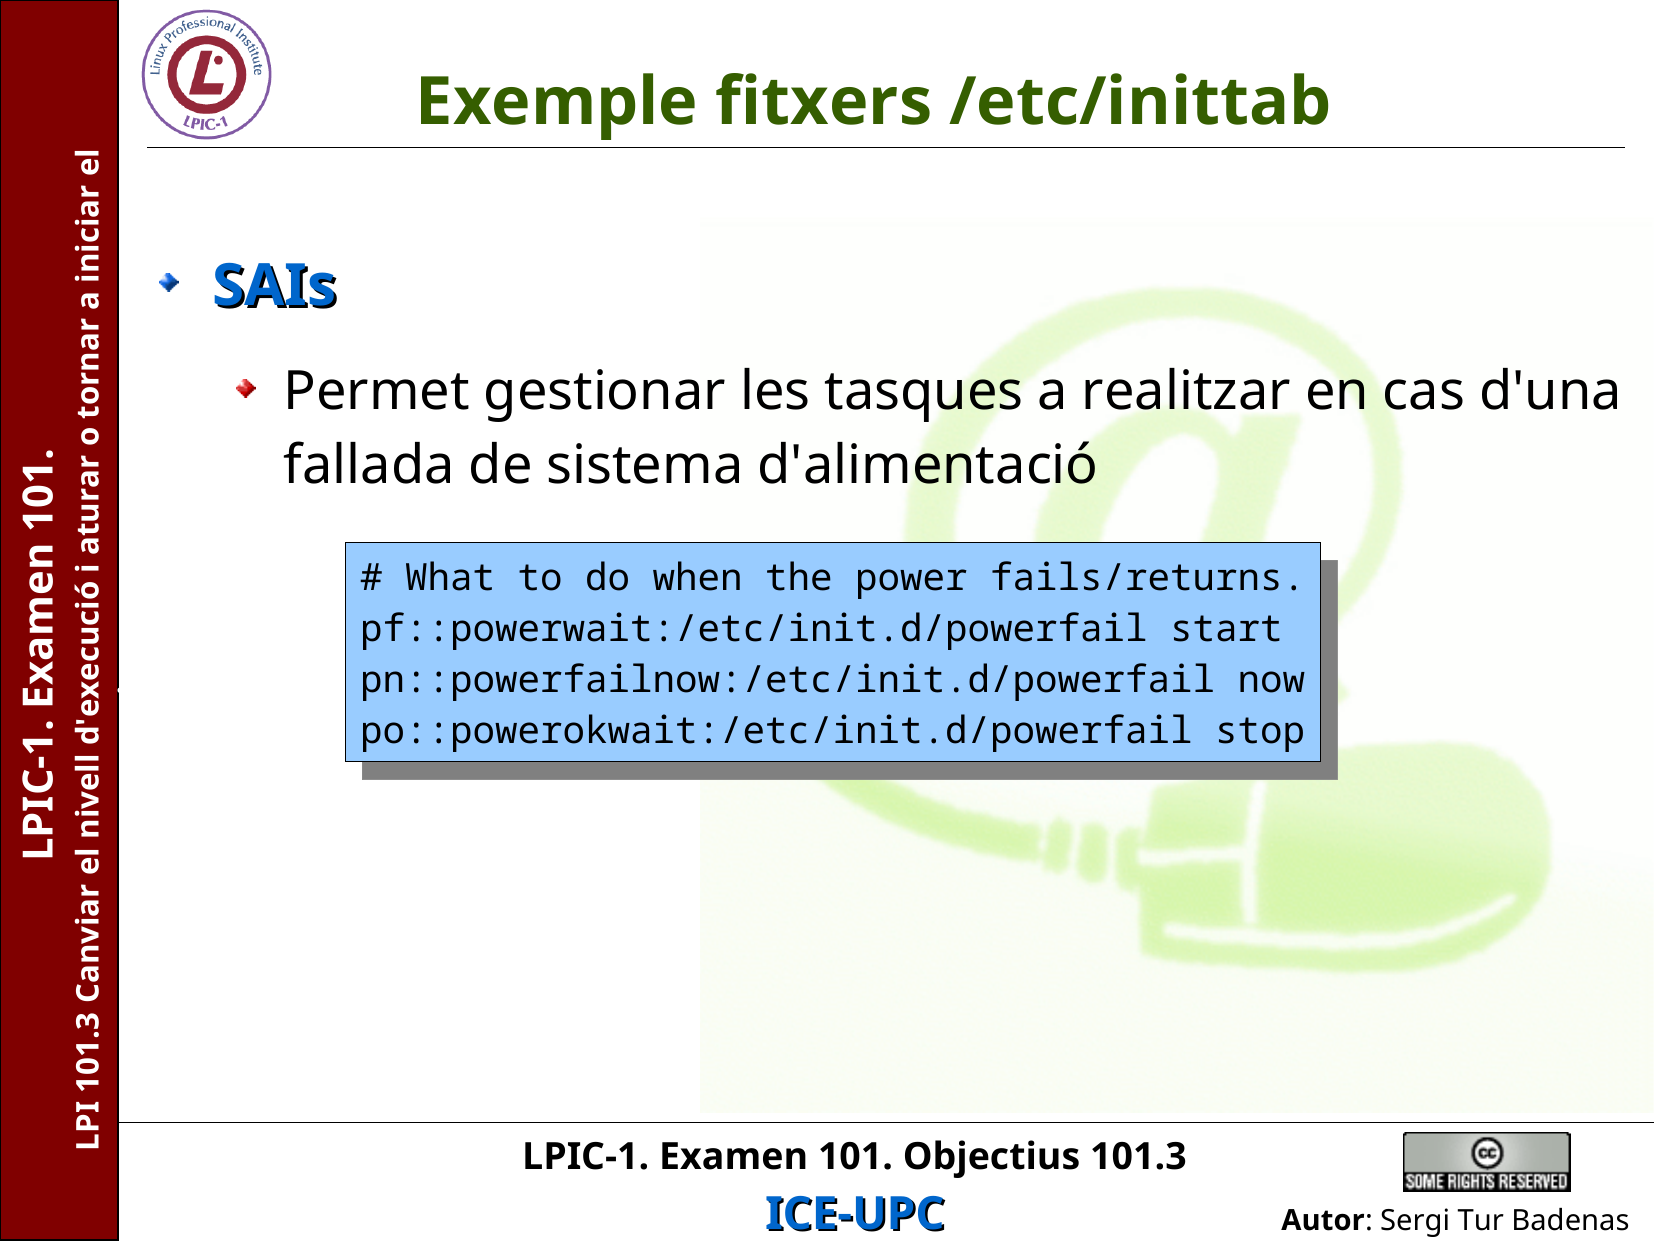

# Exemple fitxers /etc/inittab
SAIs
Permet gestionar les tasques a realitzar en cas d'una fallada de sistema d'alimentació
# What to do when the power fails/returns.
pf::powerwait:/etc/init.d/powerfail start
pn::powerfailnow:/etc/init.d/powerfail now
po::powerokwait:/etc/init.d/powerfail stop